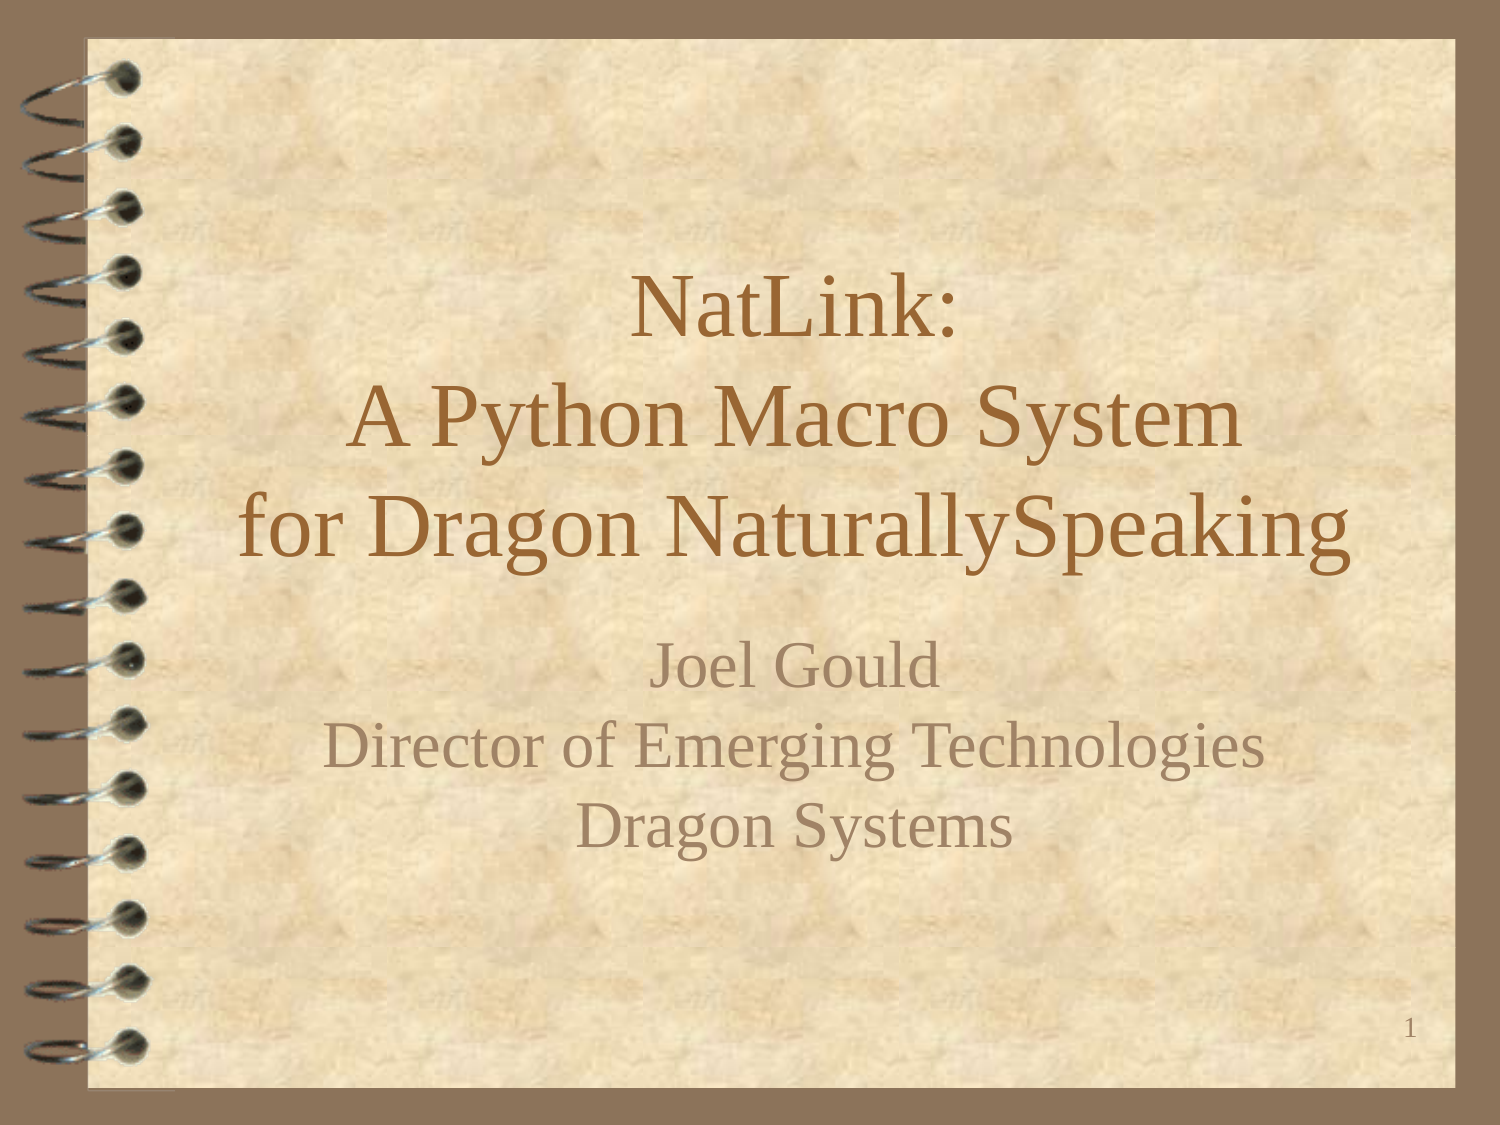

# NatLink: A Python Macro System for Dragon NaturallySpeaking
Joel Gould
Director of Emerging Technologies
Dragon Systems
1